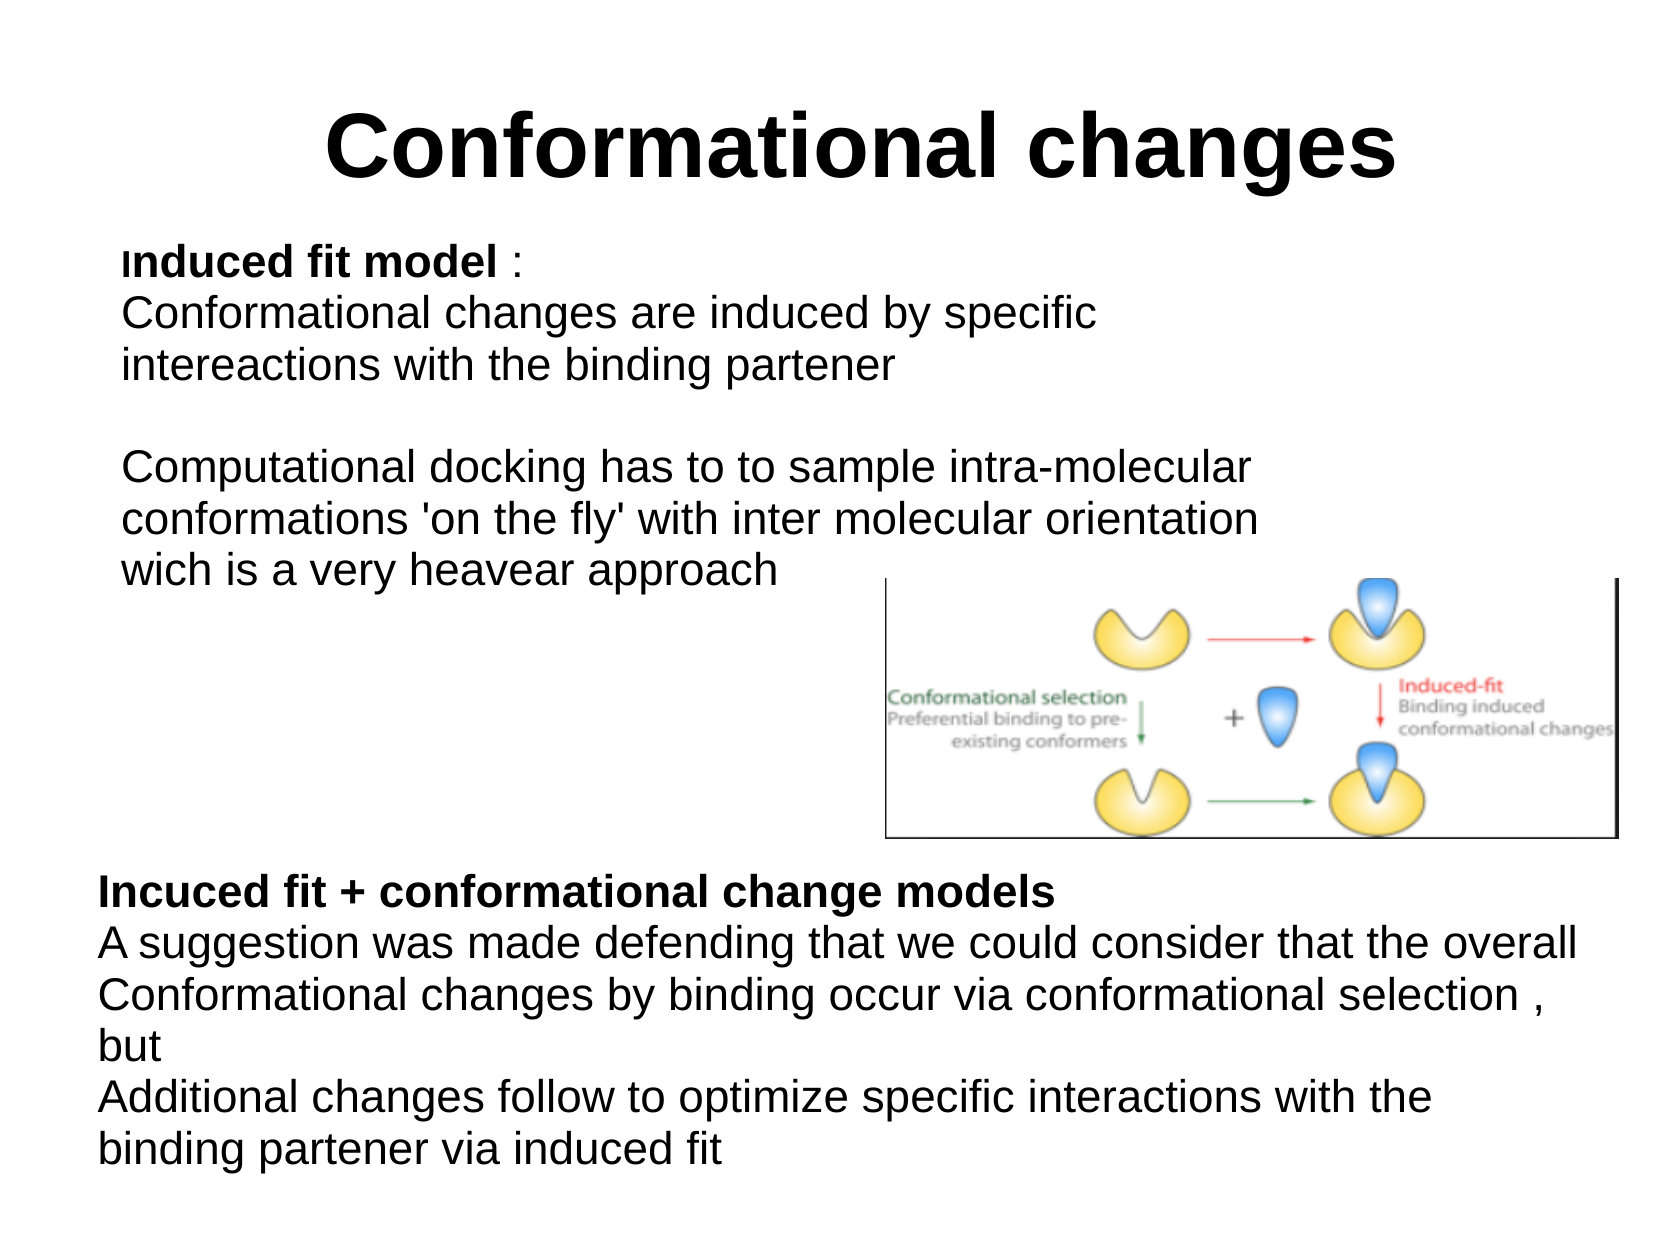

Conformational changes
Induced fit model :
Conformational changes are induced by specific intereactions with the binding partener
Computational docking has to to sample intra-molecular conformations 'on the fly' with inter molecular orientation wich is a very heavear approach
Incuced fit + conformational change models
A suggestion was made defending that we could consider that the overall
Conformational changes by binding occur via conformational selection , but
Additional changes follow to optimize specific interactions with the binding partener via induced fit